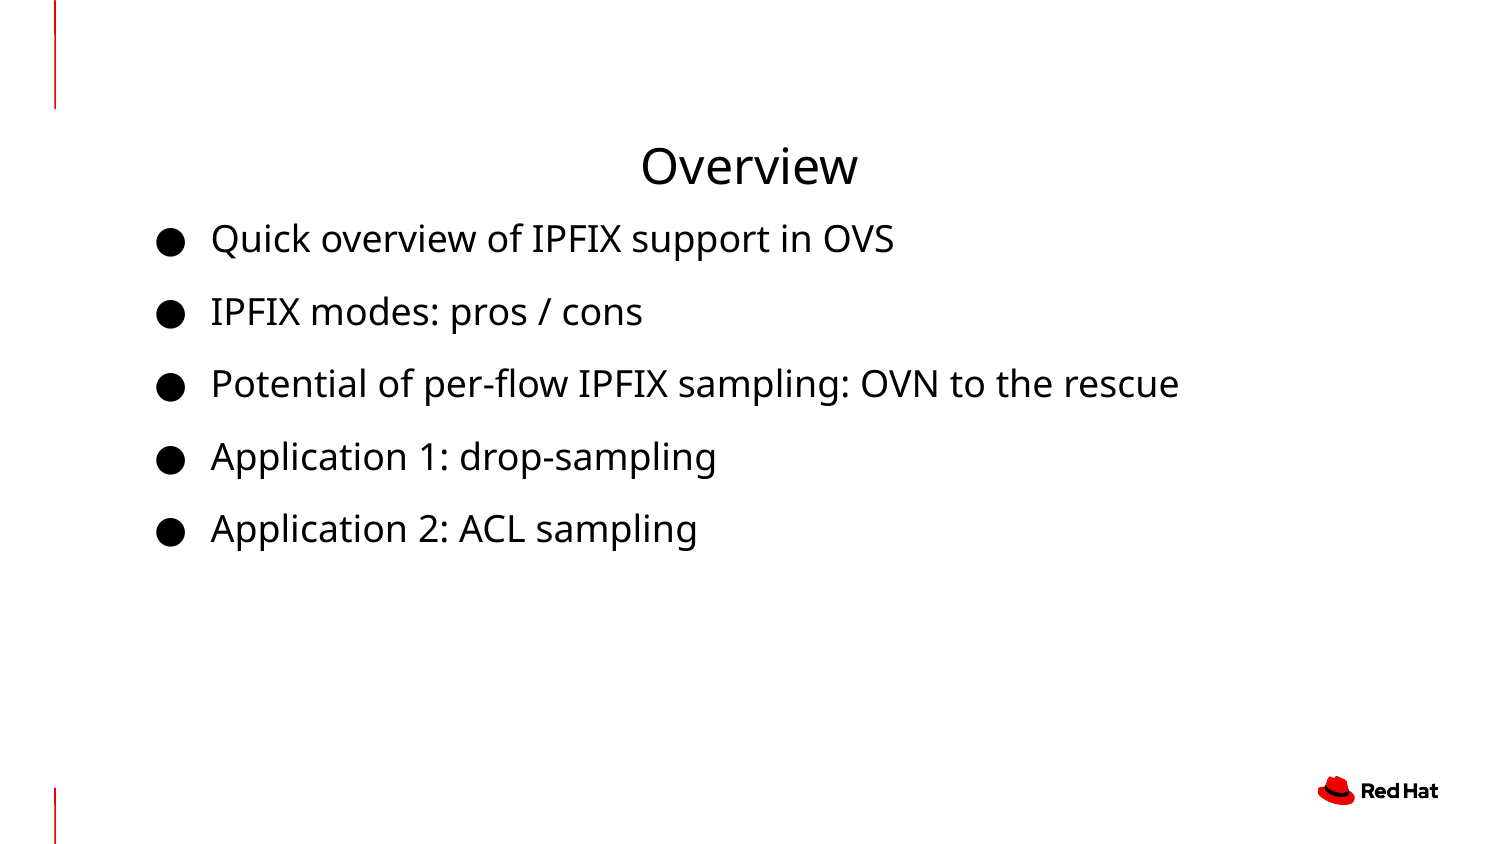

# Overview
Quick overview of IPFIX support in OVS
IPFIX modes: pros / cons
Potential of per-flow IPFIX sampling: OVN to the rescue
Application 1: drop-sampling
Application 2: ACL sampling